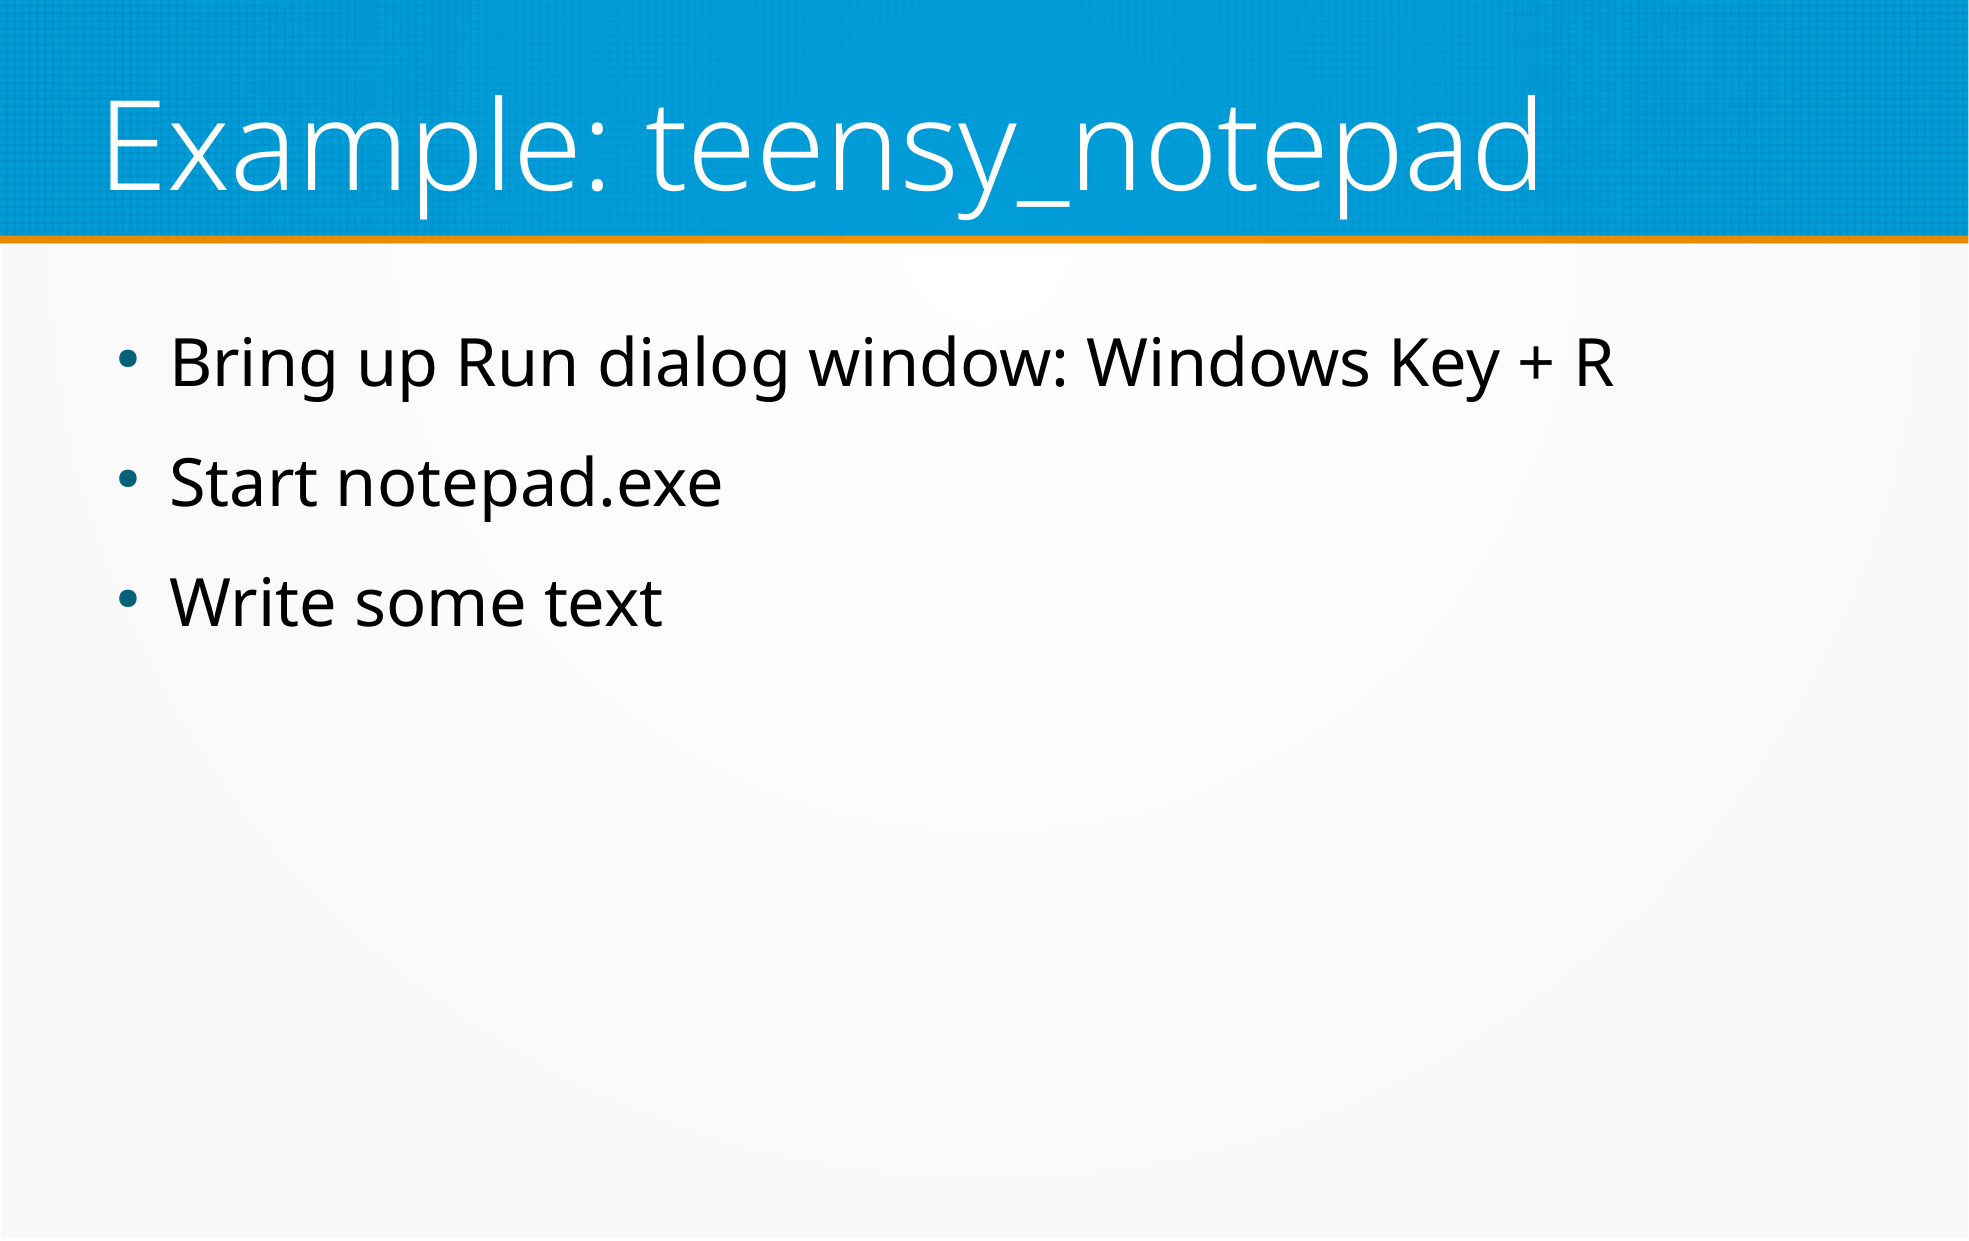

# Example: teensy_notepad
Bring up Run dialog window: Windows Key + R
Start notepad.exe
Write some text